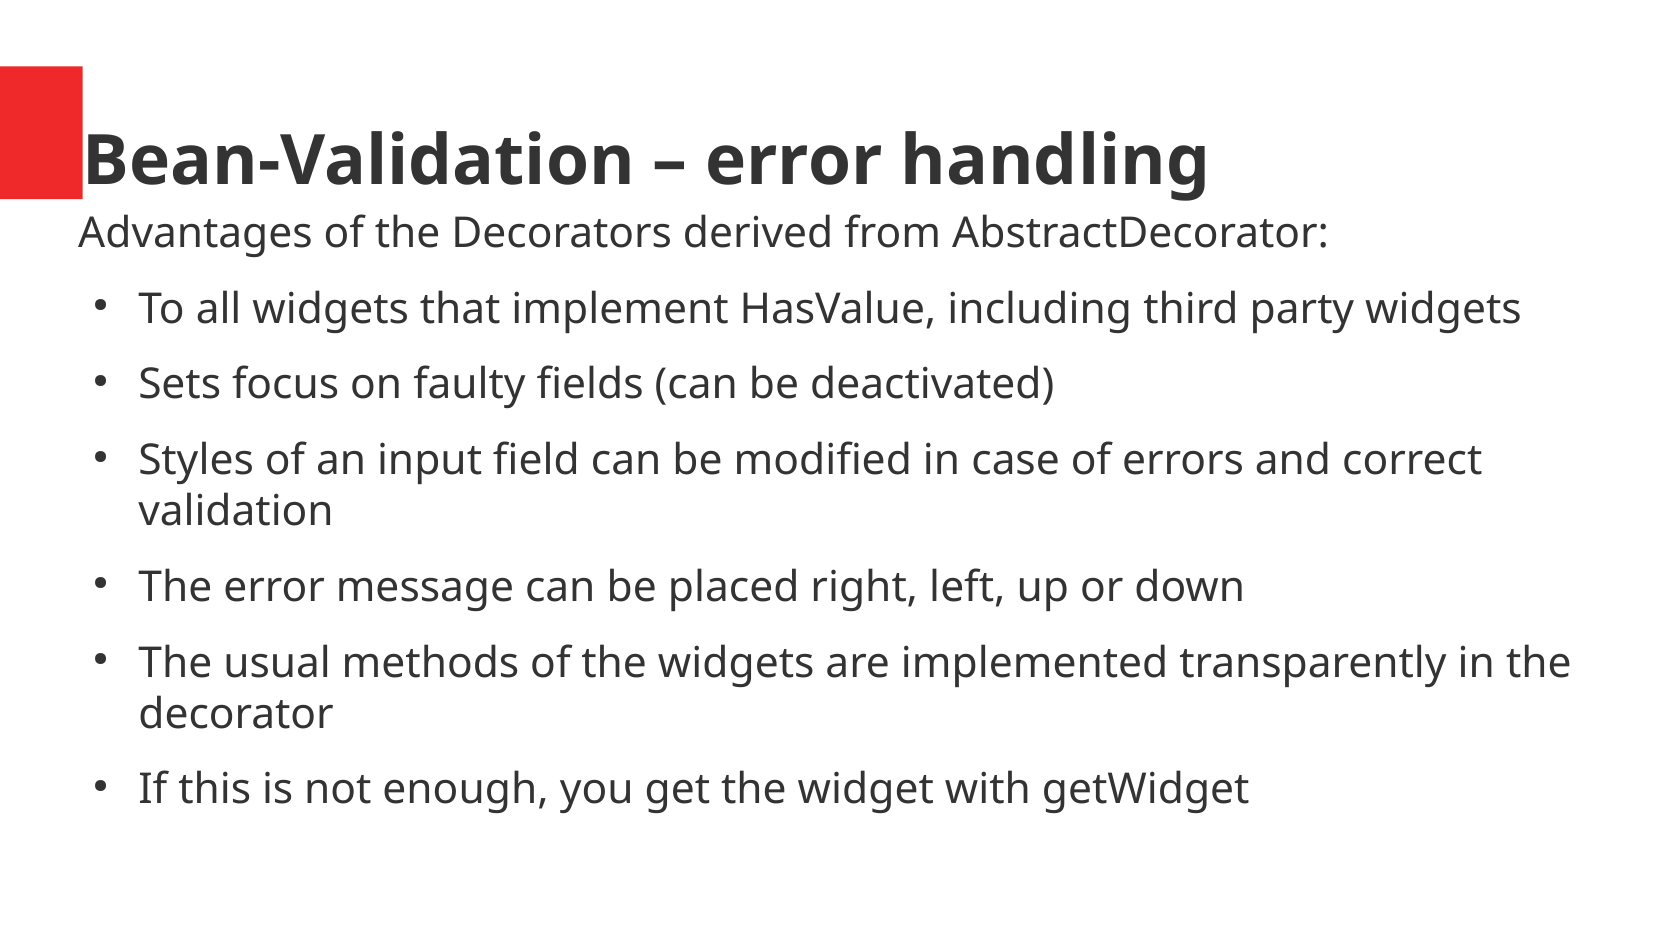

# Bean-Validation – error handling
Advantages of the Decorators derived from AbstractDecorator:
To all widgets that implement HasValue, including third party widgets
Sets focus on faulty fields (can be deactivated)
Styles of an input field can be modified in case of errors and correct validation
The error message can be placed right, left, up or down
The usual methods of the widgets are implemented transparently in the decorator
If this is not enough, you get the widget with getWidget